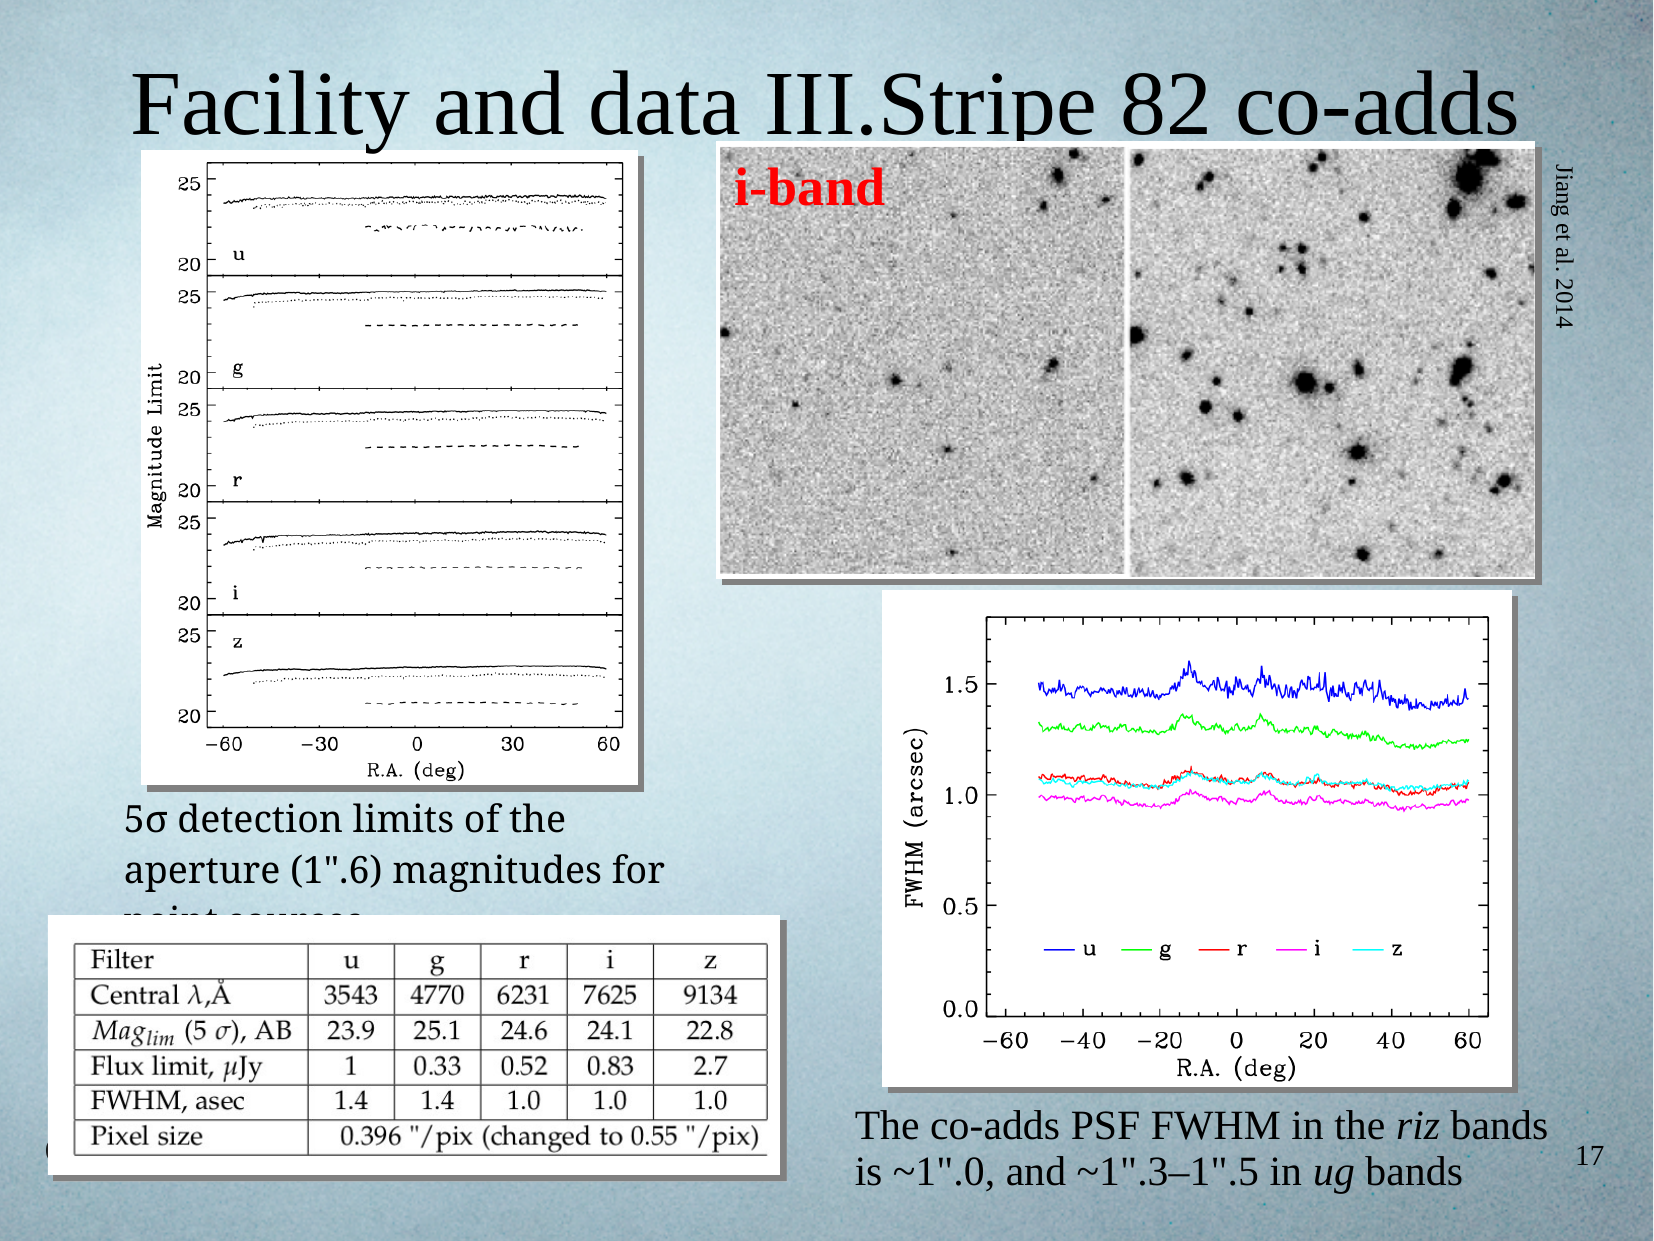

# Facility and data III.Stripe 82 co-adds
i-band
Jiang et al. 2014
5σ detection limits of the aperture (1".6) magnitudes for point sources
The co-adds PSF FWHM in the riz bands is ~1".0, and ~1".3–1".5 in ug bands
17